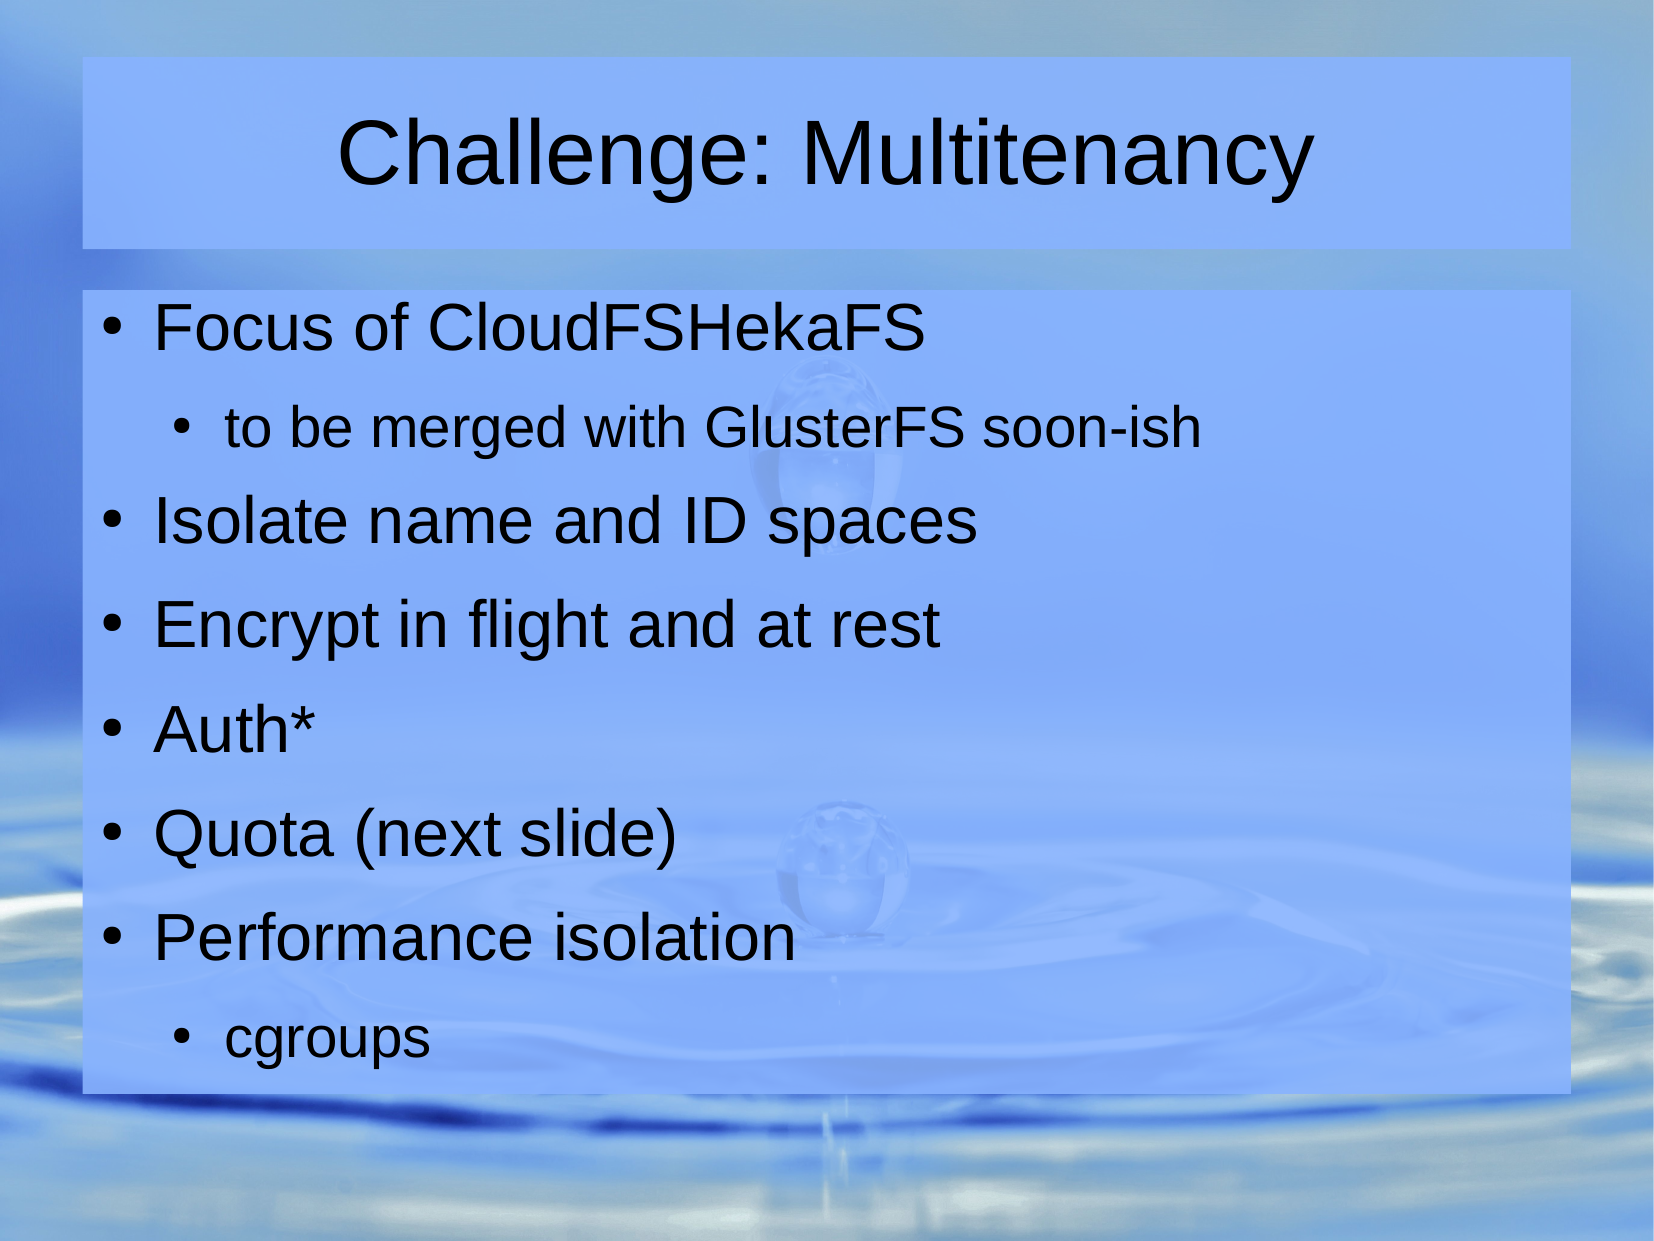

# Challenge: Multitenancy
Focus of CloudFSHekaFS
to be merged with GlusterFS soon-ish
Isolate name and ID spaces
Encrypt in flight and at rest
Auth*
Quota (next slide)
Performance isolation
cgroups